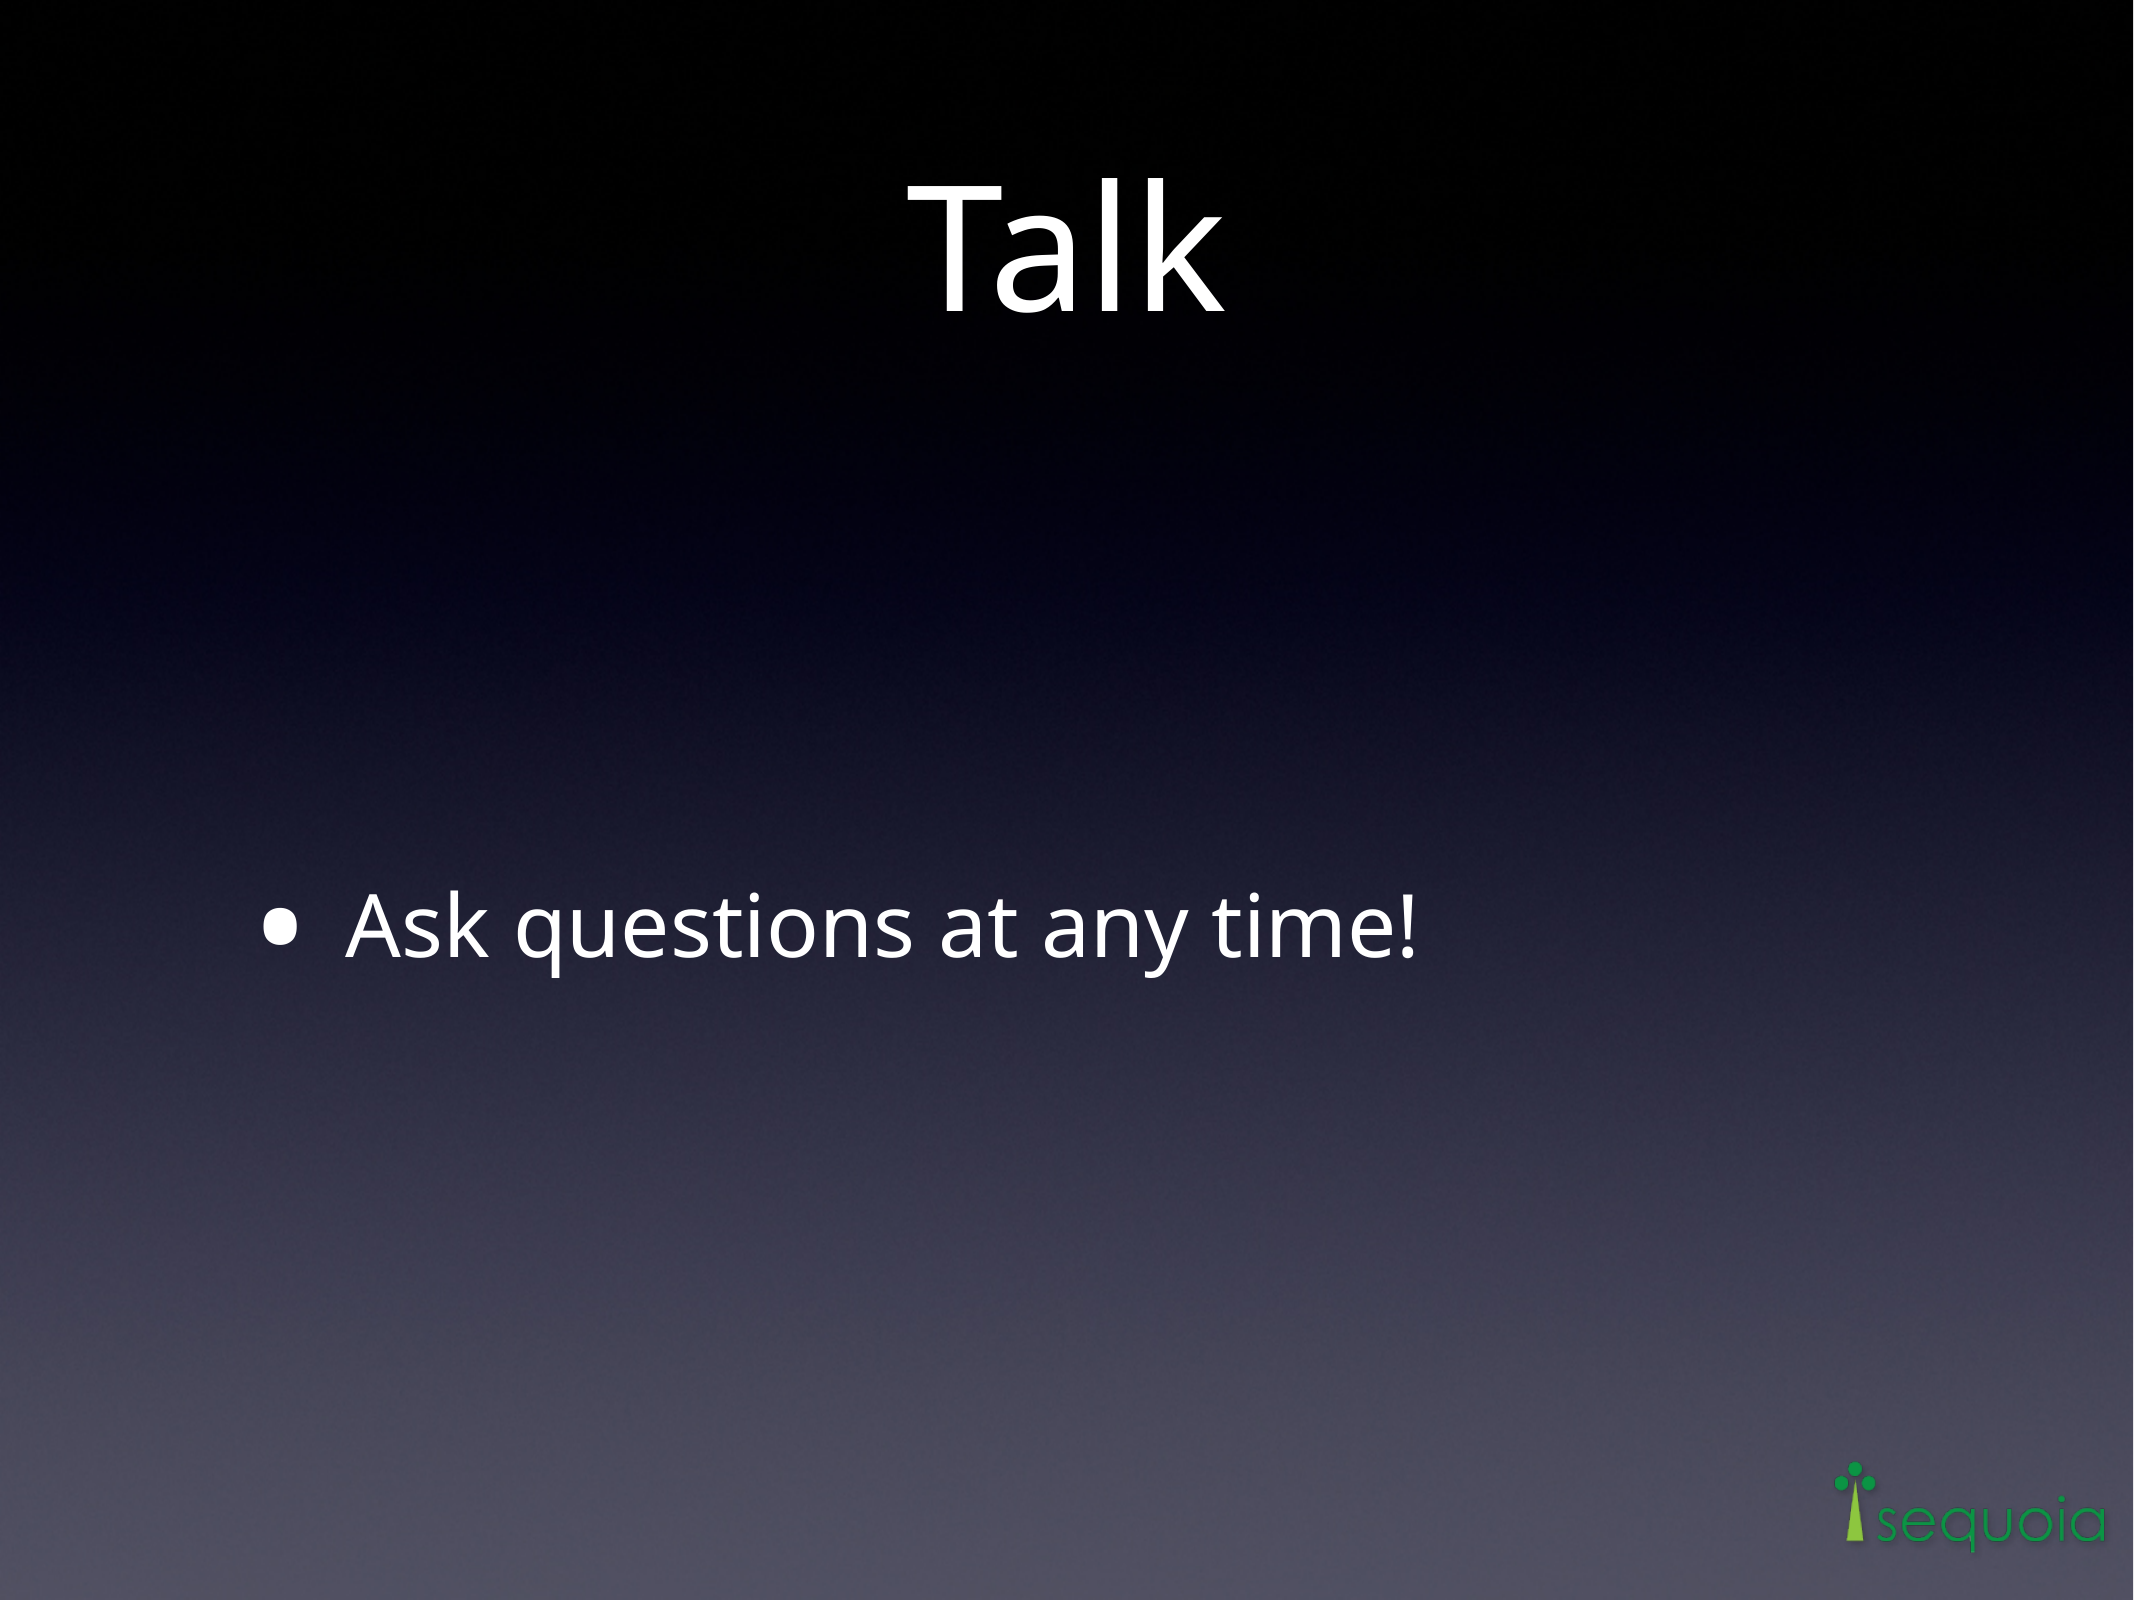

# Talk
Ask questions at any time!